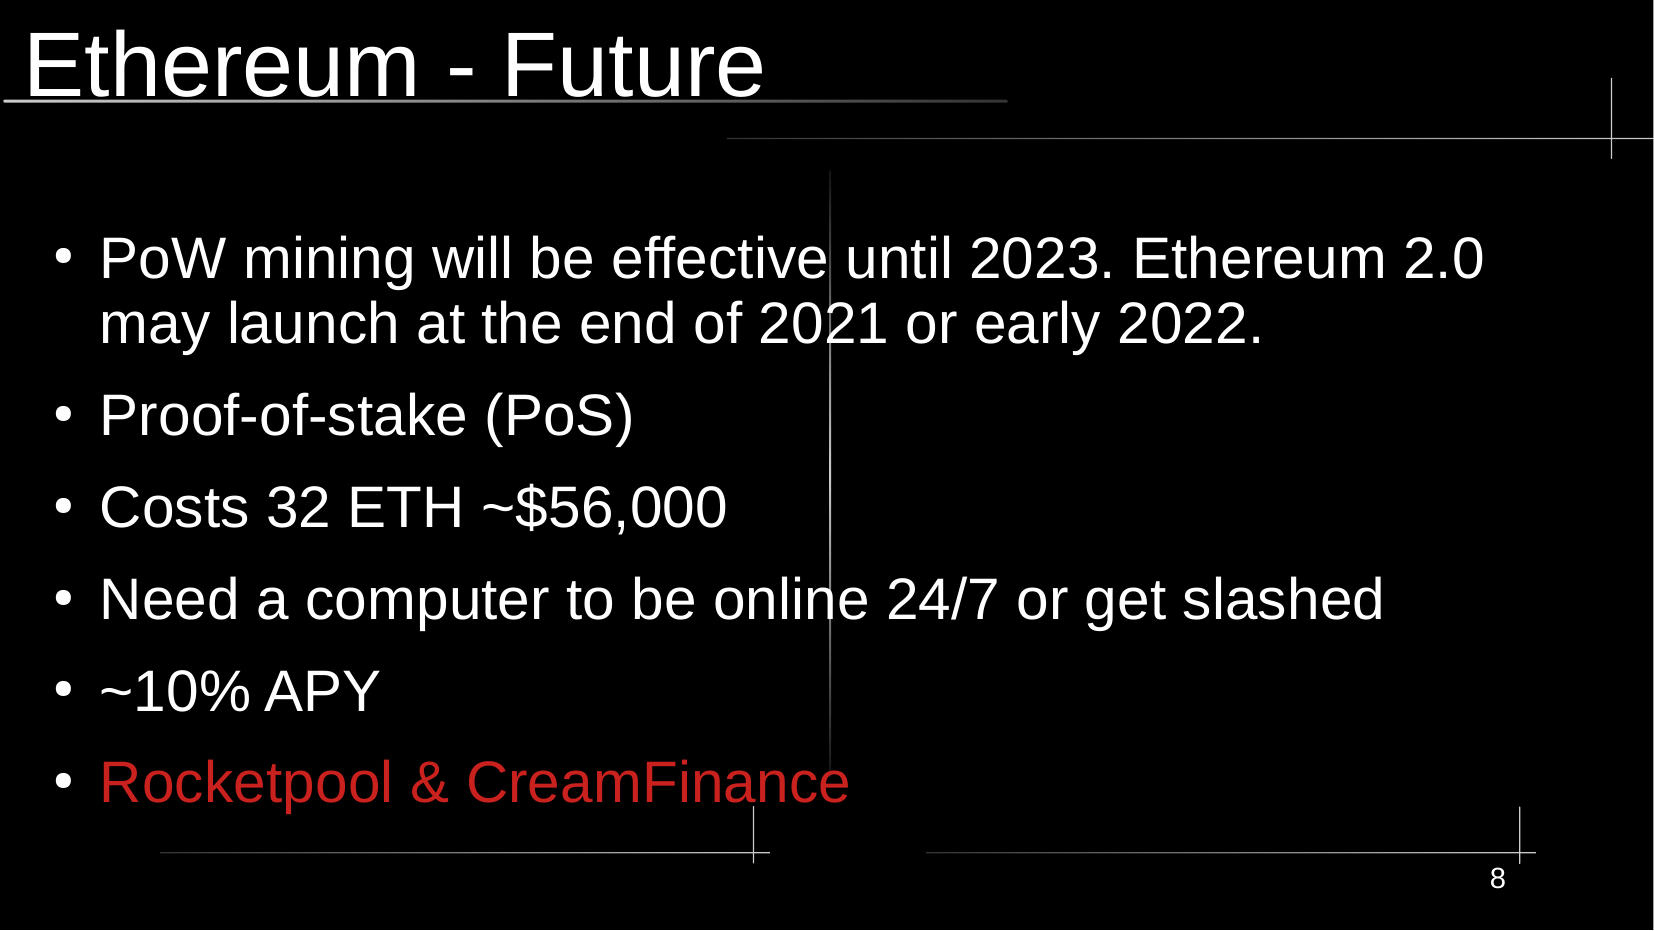

# Ethereum - Future
PoW mining will be effective until 2023. Ethereum 2.0 may launch at the end of 2021 or early 2022.
Proof-of-stake (PoS)
Costs 32 ETH ~$56,000
Need a computer to be online 24/7 or get slashed
~10% APY
Rocketpool & CreamFinance
8